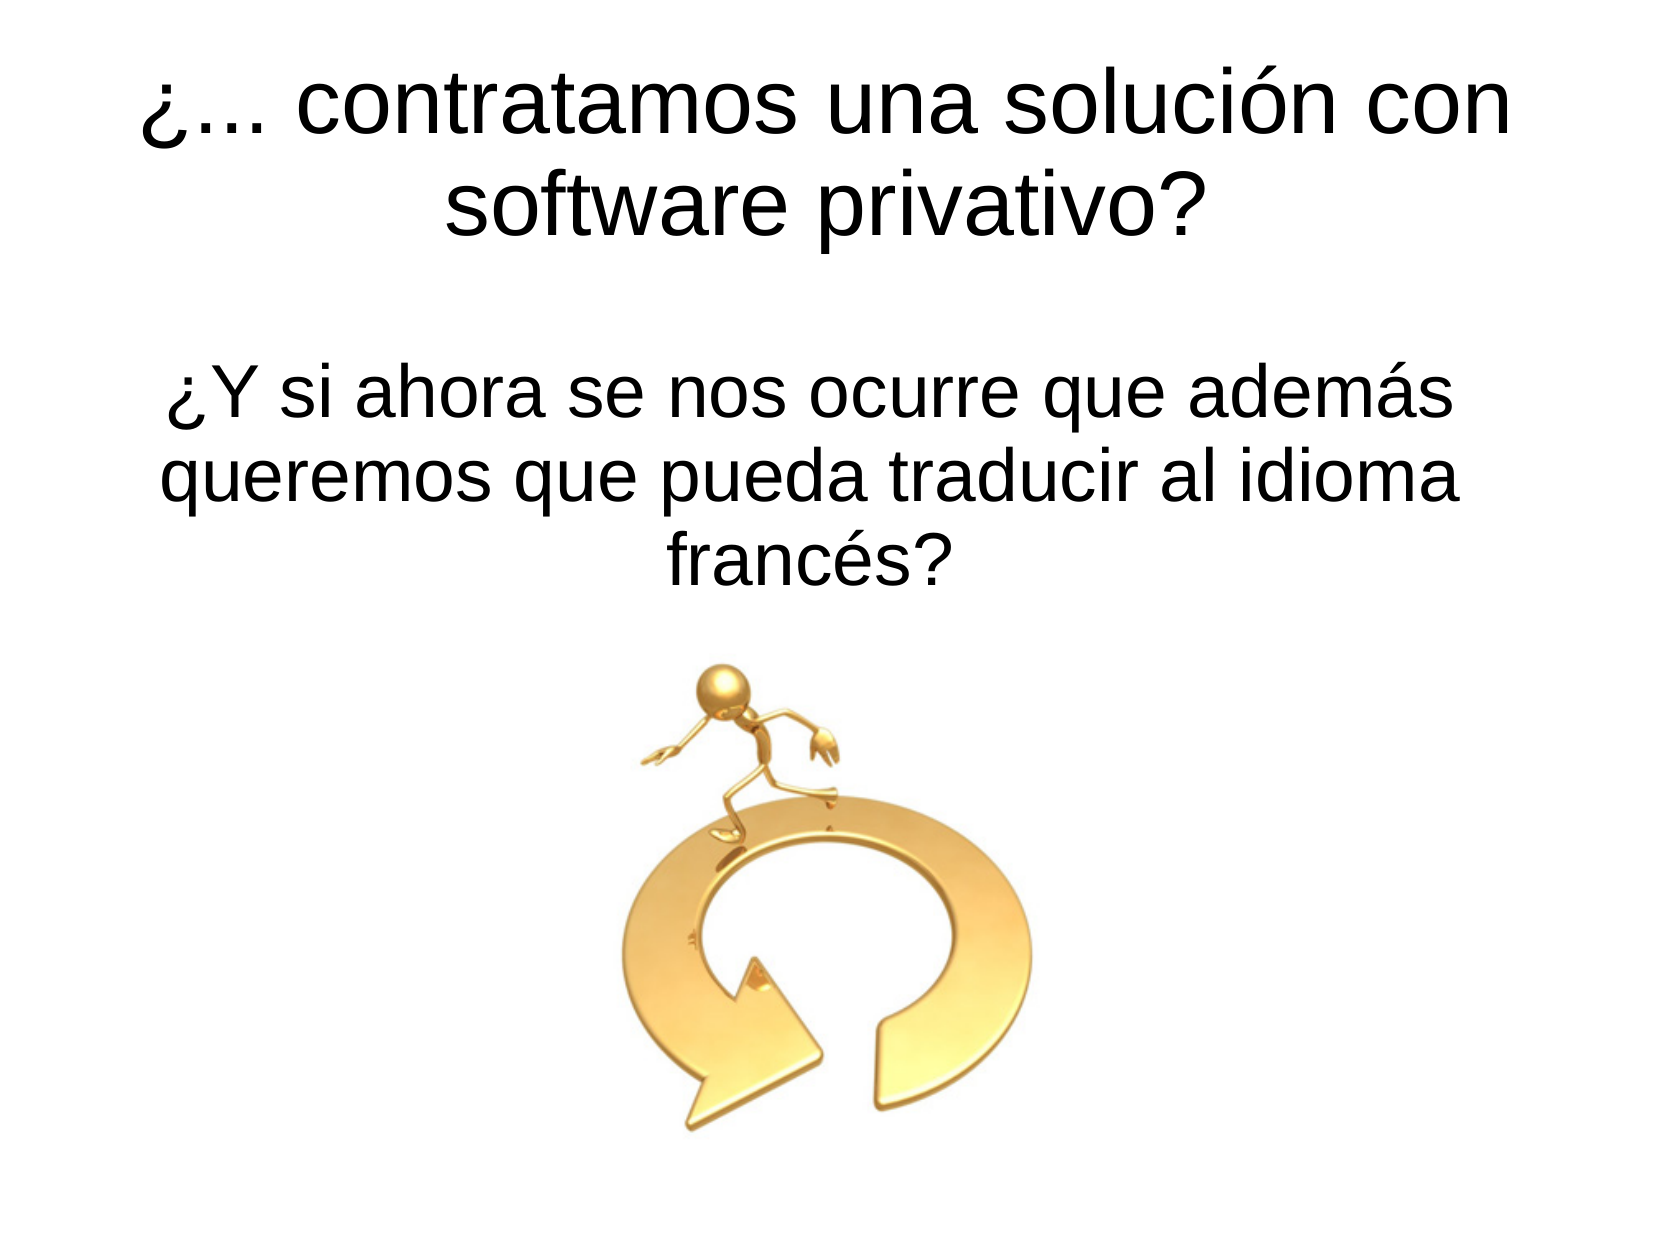

# ¿... contratamos una solución con software privativo?
¿Y si ahora se nos ocurre que además queremos que pueda traducir al idioma francés?